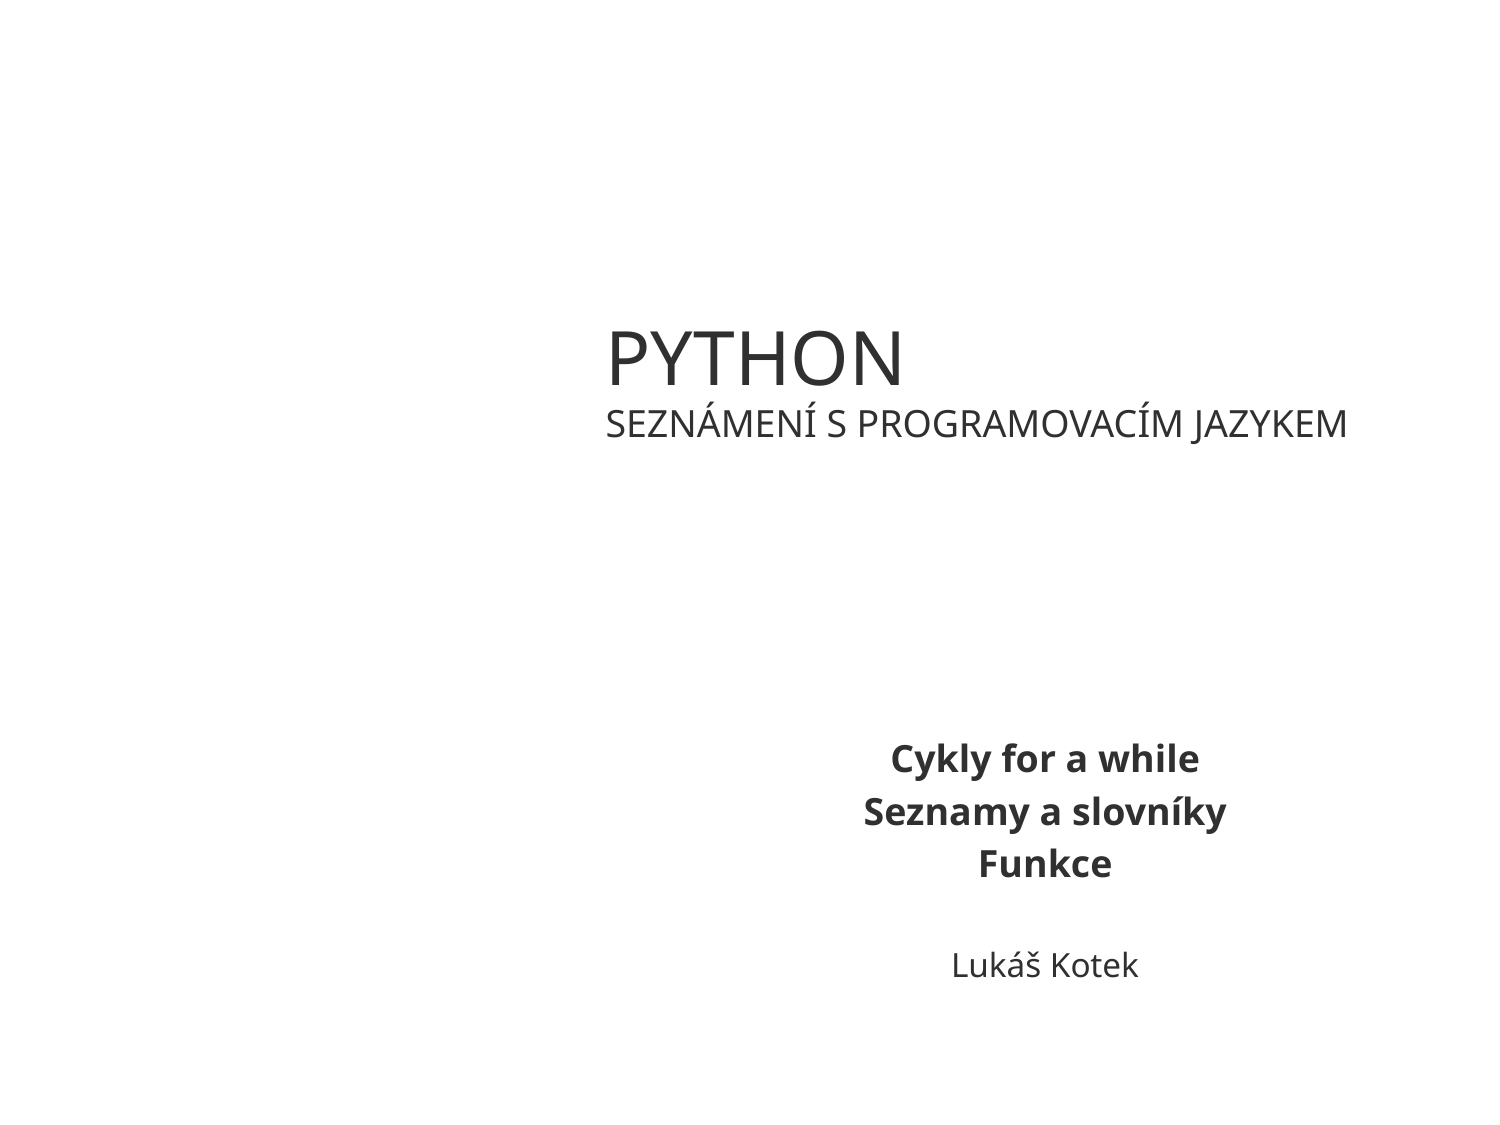

# Python Seznámení s programovacím jazykem
Cykly for a while
Seznamy a slovníky
Funkce
Lukáš Kotek